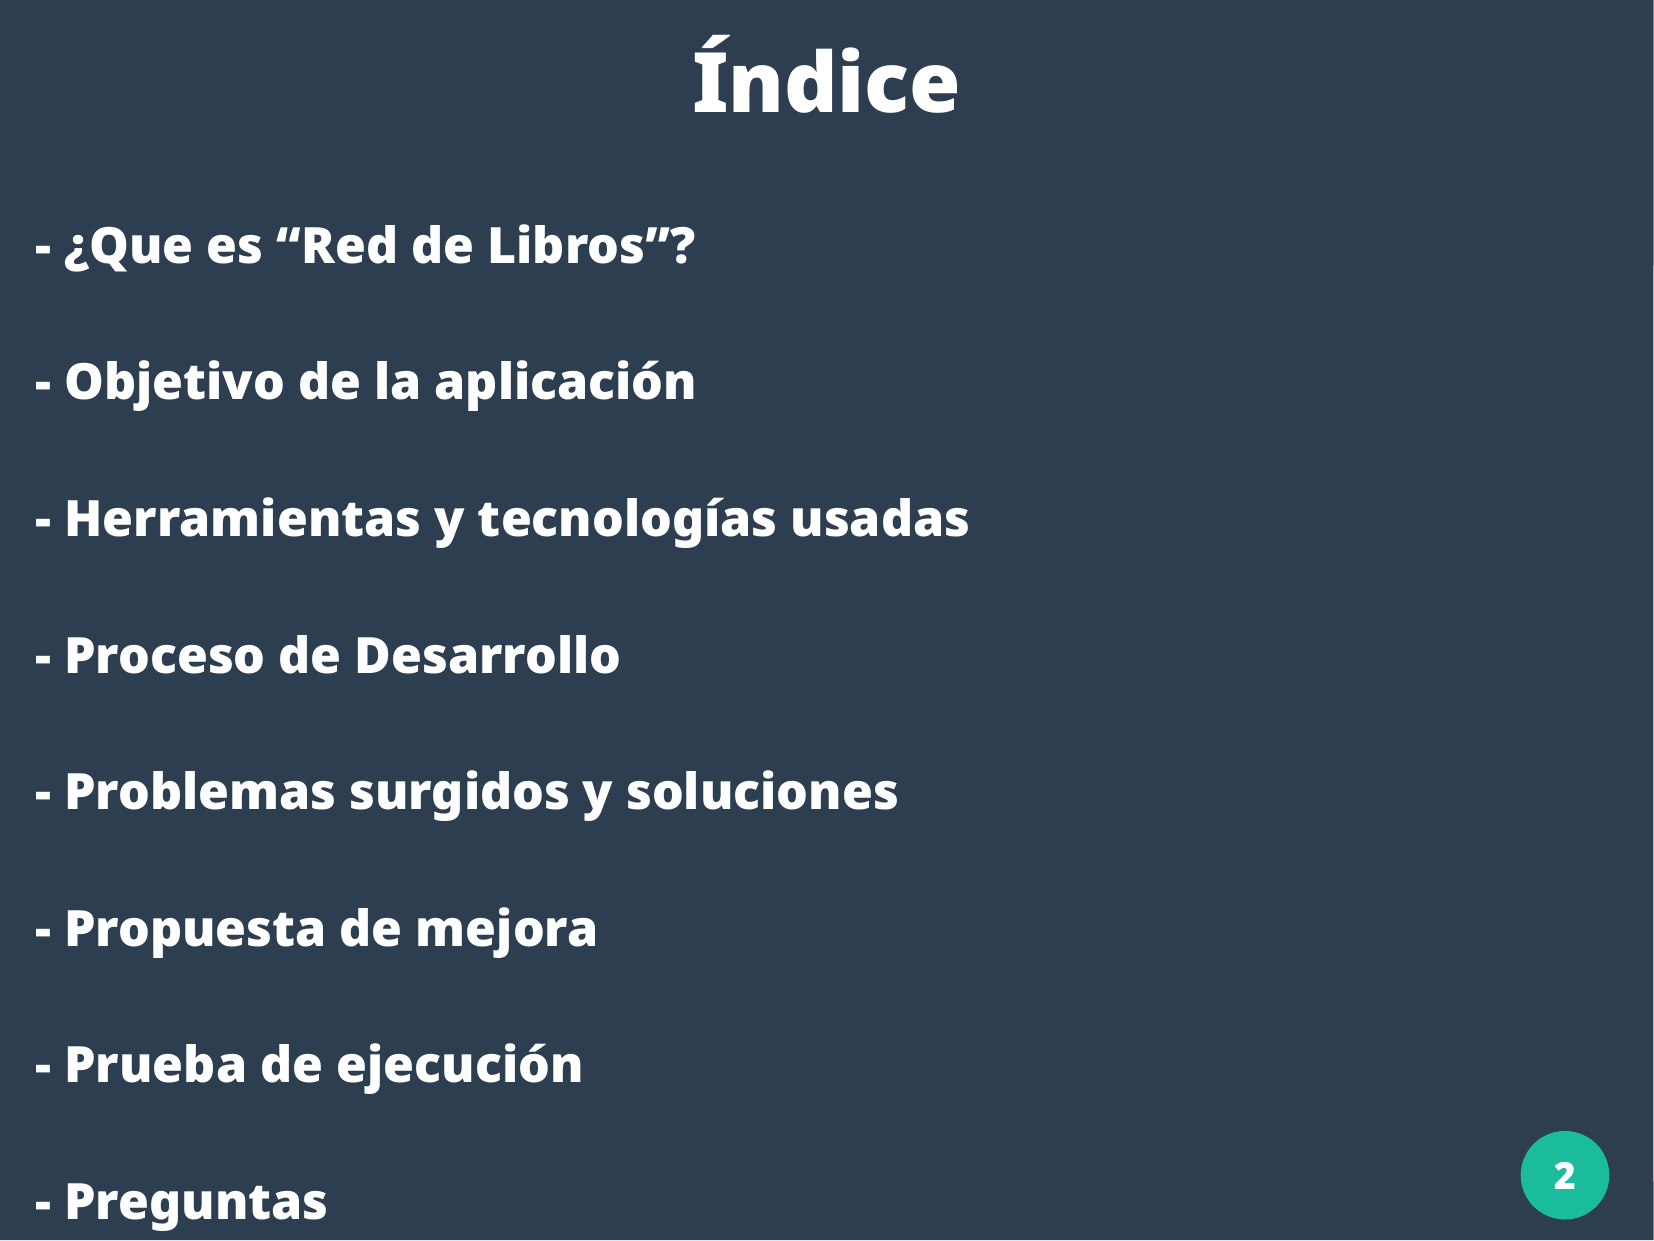

Índice
# - ¿Que es “Red de Libros”? - Objetivo de la aplicación - Herramientas y tecnologías usadas - Proceso de Desarrollo - Problemas surgidos y soluciones - Propuesta de mejora - Prueba de ejecución - Preguntas
2